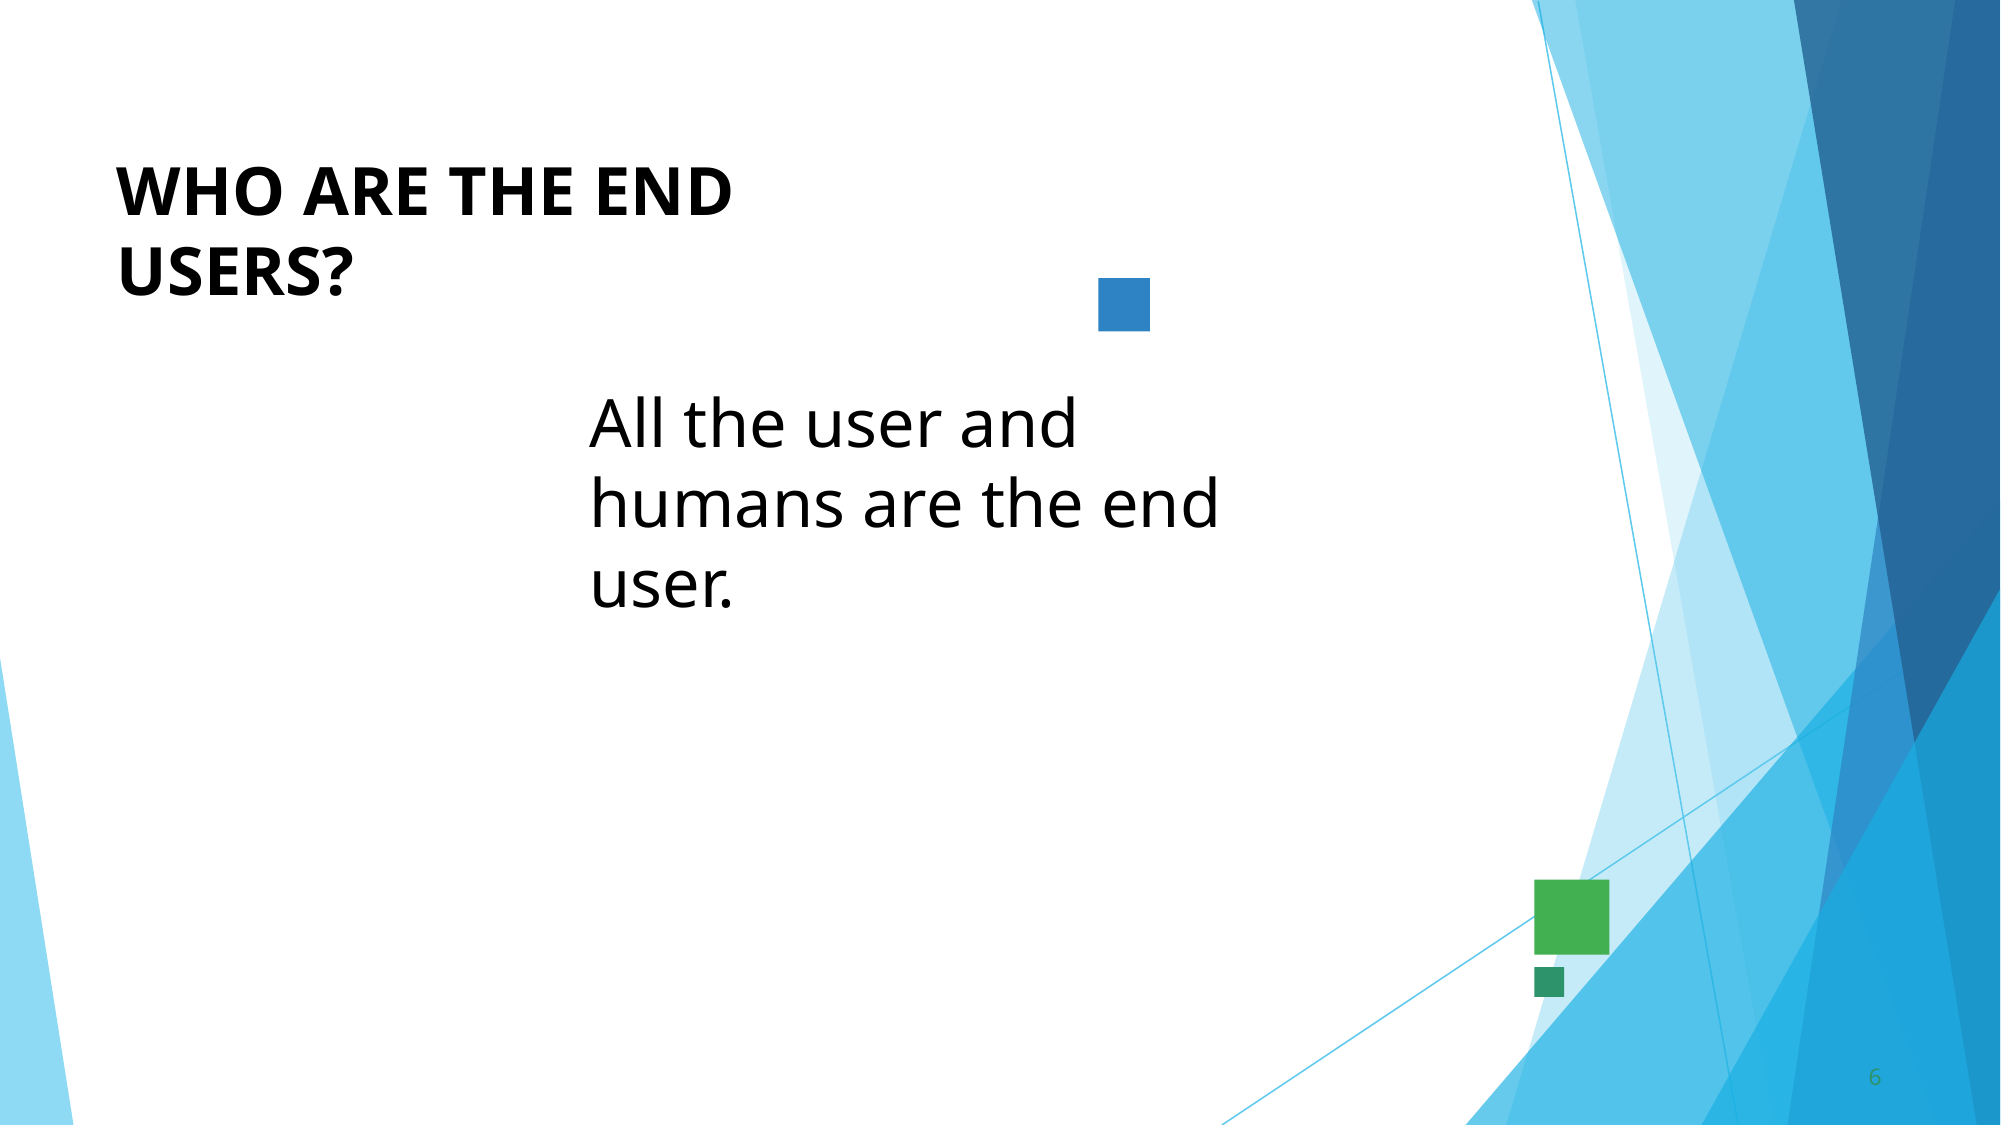

# WHO ARE THE END USERS?
All the user and humans are the end user.